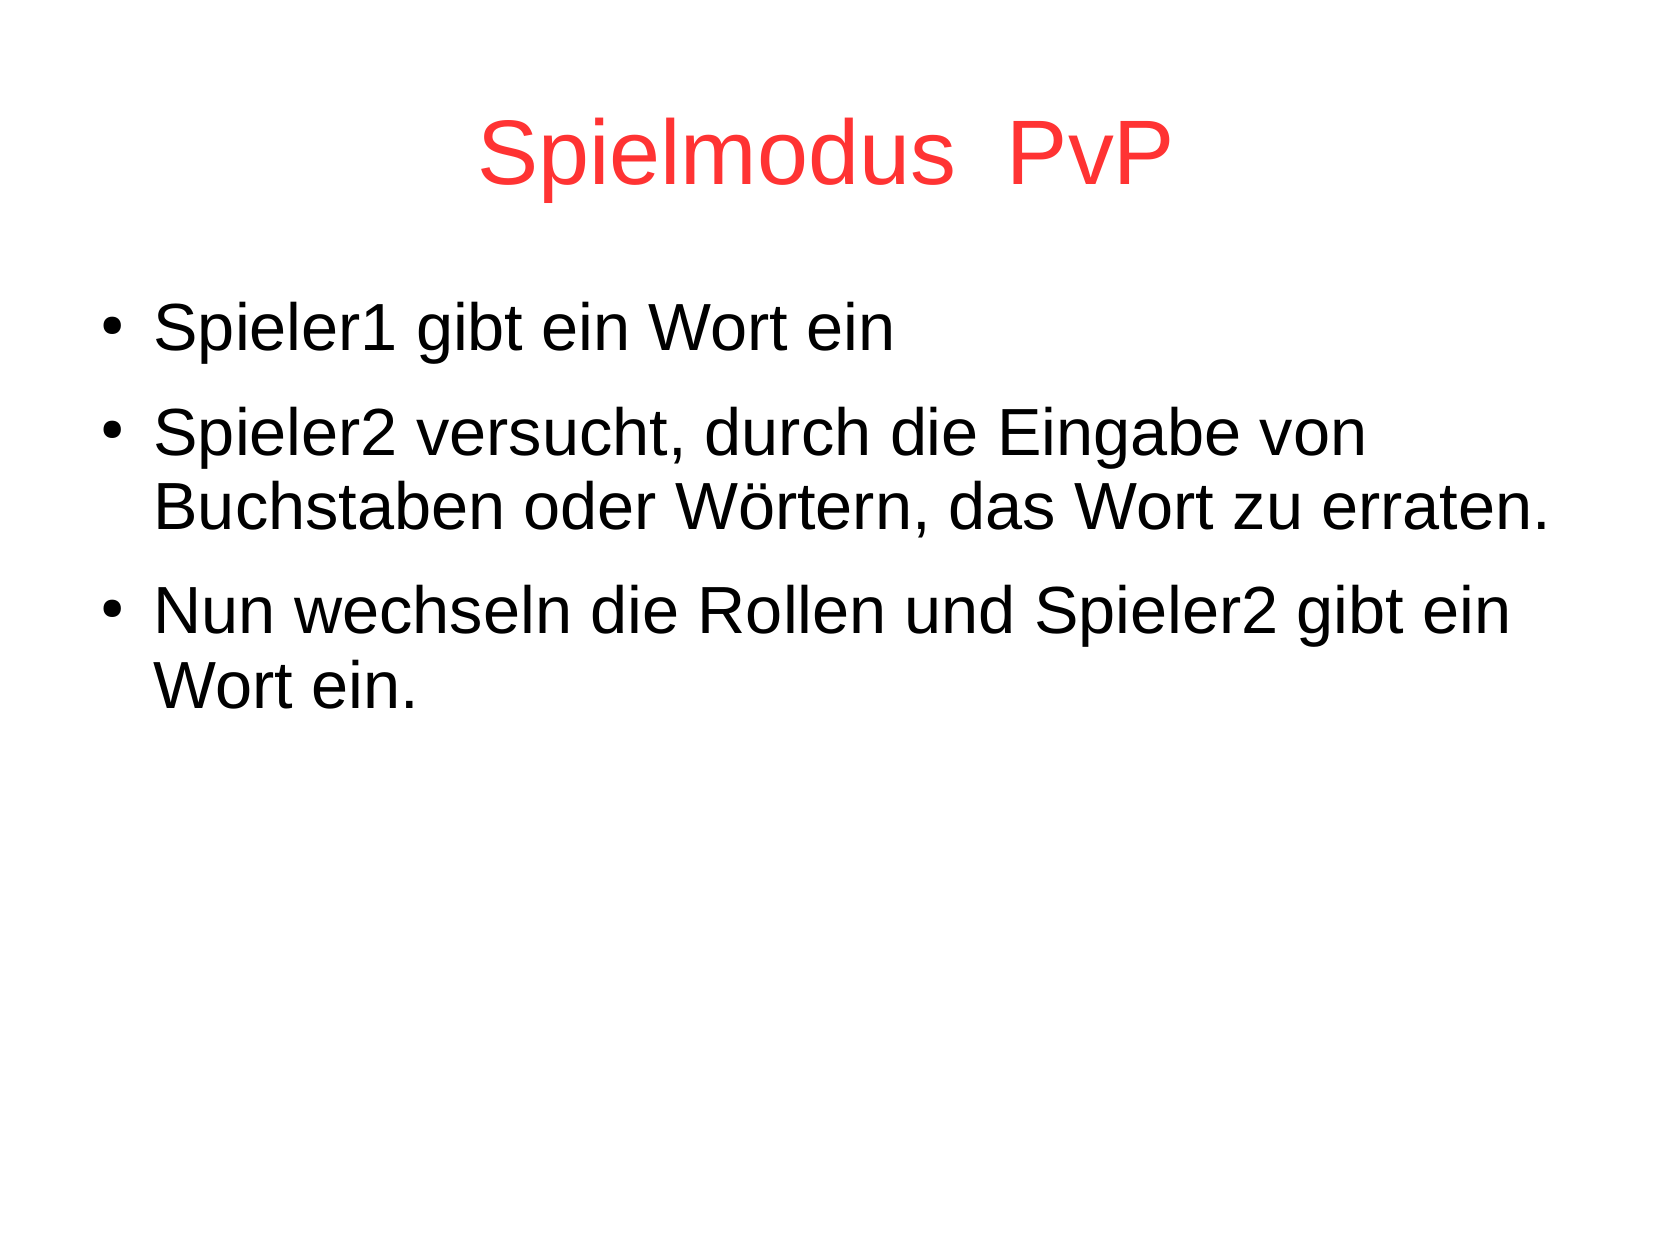

# Spielmodus PvP
Spieler1 gibt ein Wort ein
Spieler2 versucht, durch die Eingabe von Buchstaben oder Wörtern, das Wort zu erraten.
Nun wechseln die Rollen und Spieler2 gibt ein Wort ein.